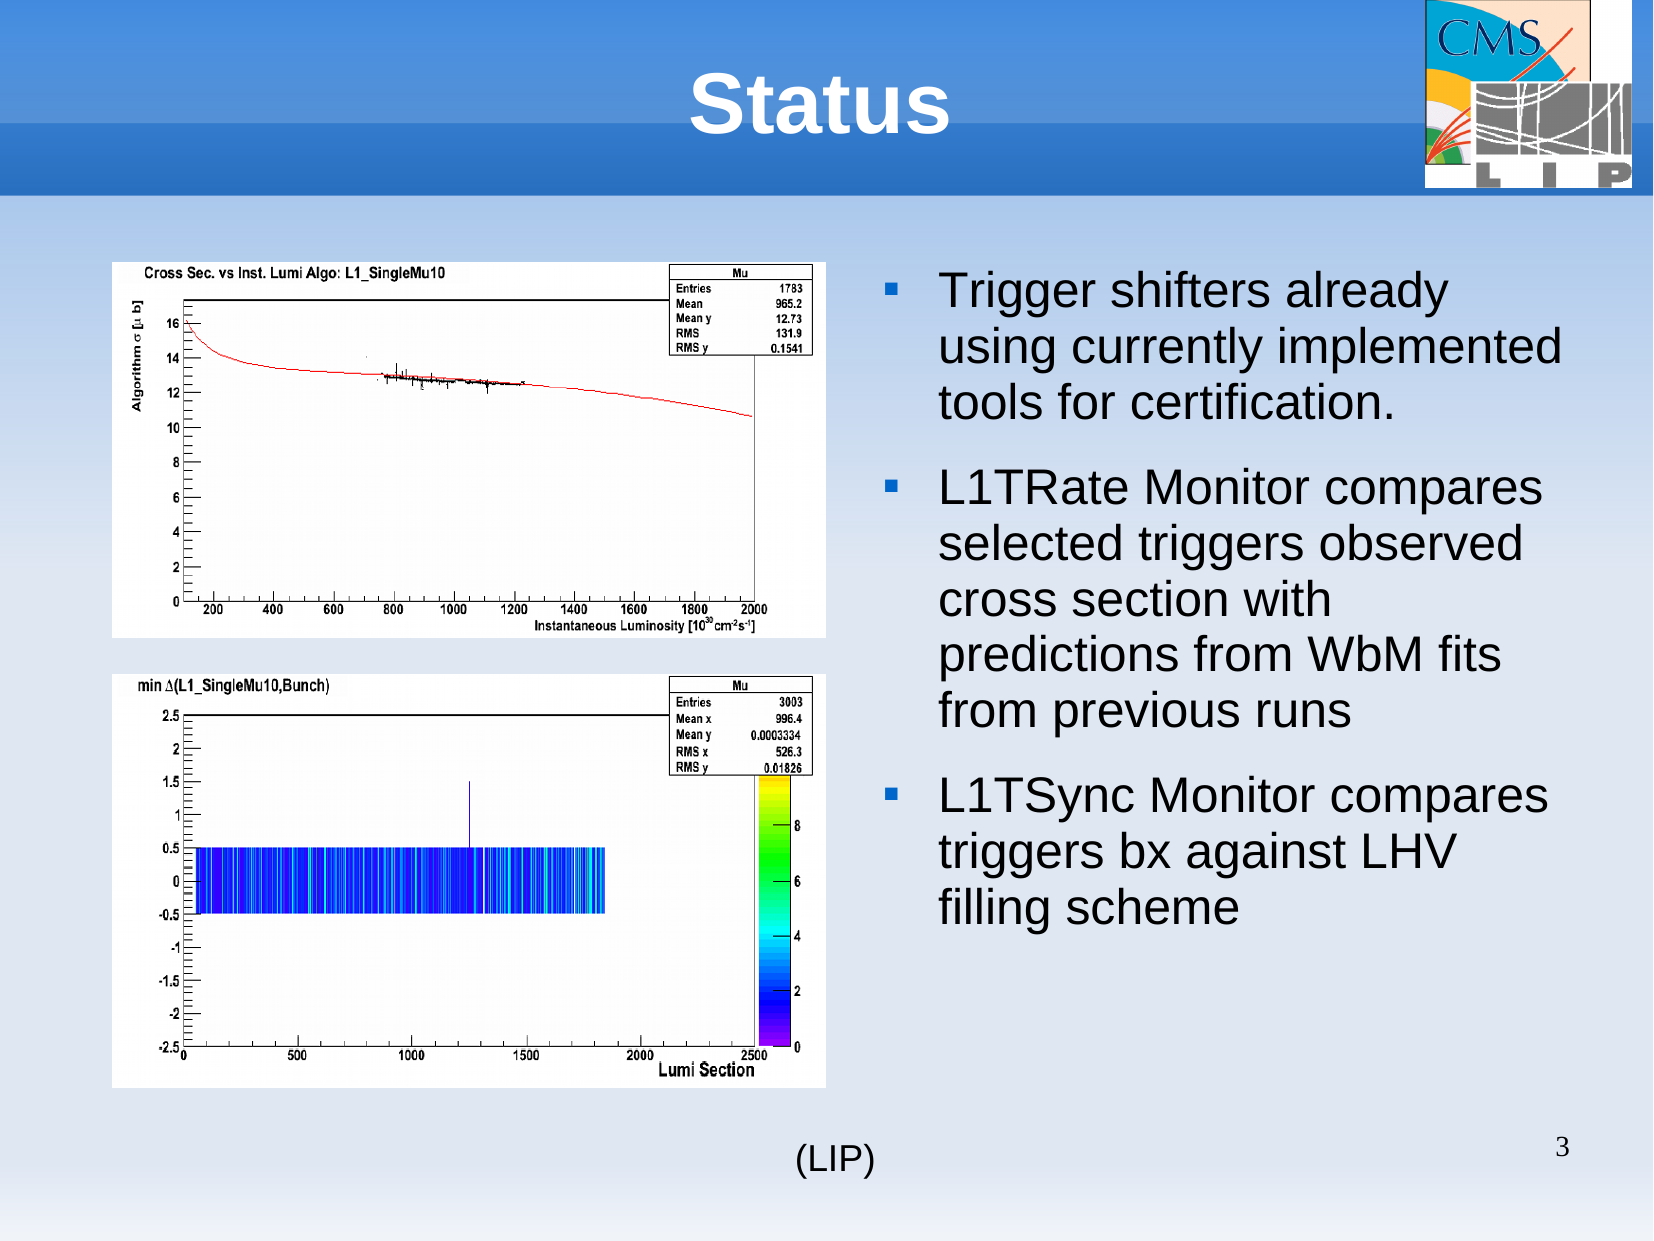

# Status
Trigger shifters already using currently implemented tools for certification.
L1TRate Monitor compares selected triggers observed cross section with predictions from WbM fits from previous runs
L1TSync Monitor compares triggers bx against LHV filling scheme
3